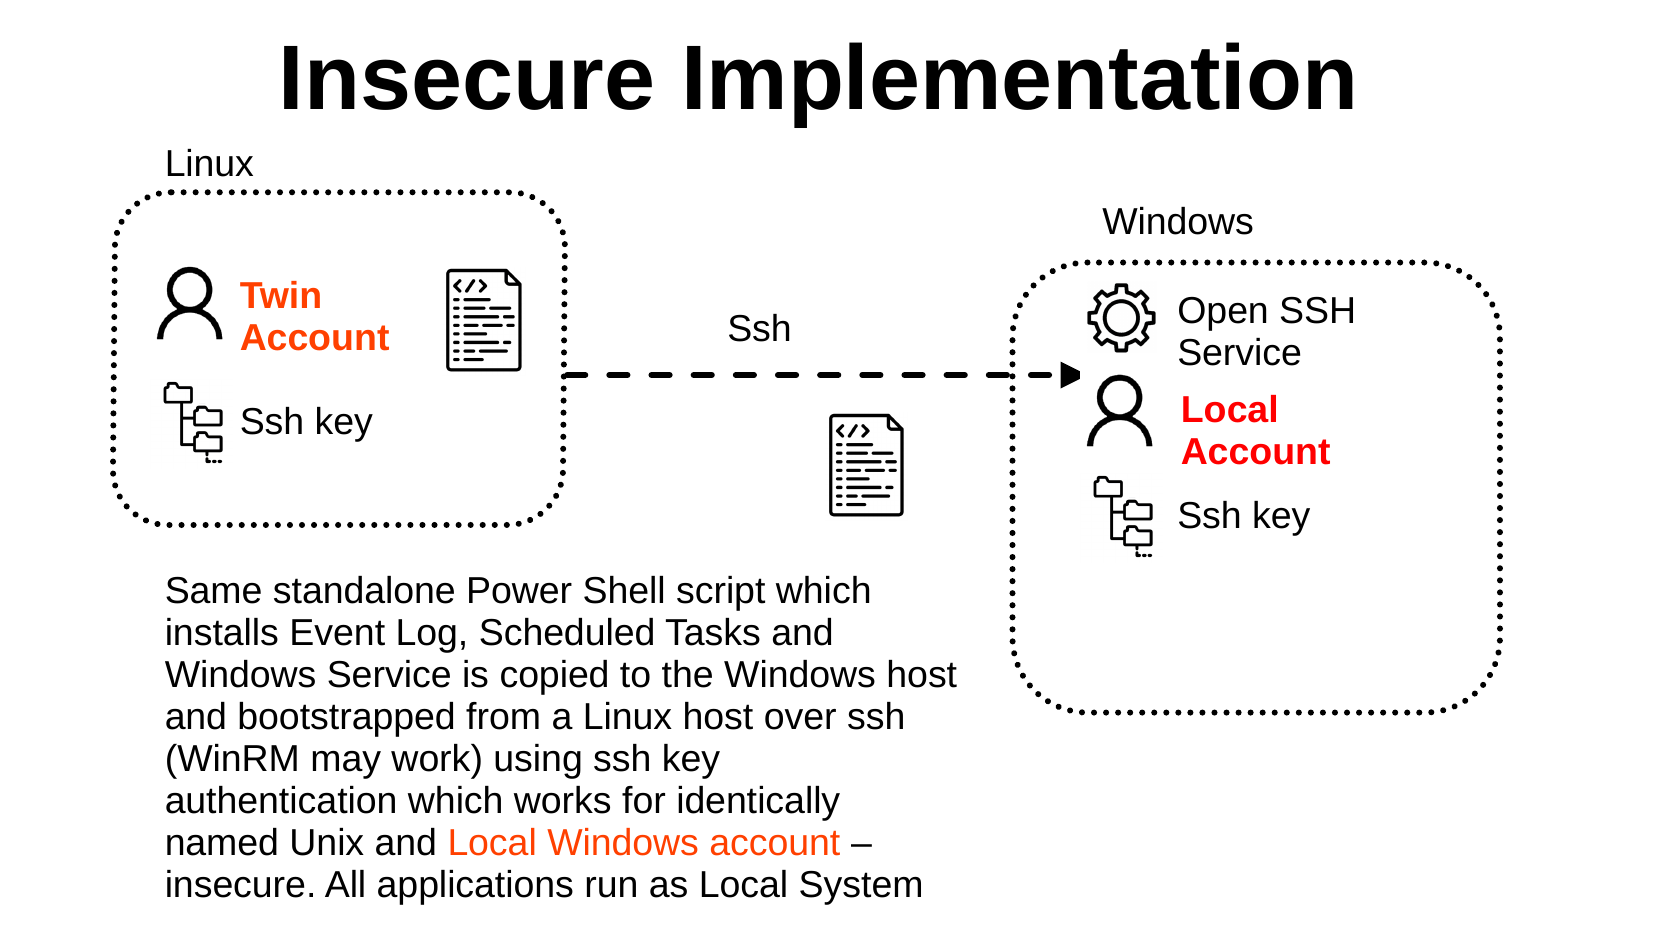

# Insecure Implementation
Linux
Twin Account
Ssh key
Windows
Open SSH Service
Ssh
Local Account
Ssh key
Same standalone Power Shell script which installs Event Log, Scheduled Tasks and Windows Service is copied to the Windows host and bootstrapped from a Linux host over ssh (WinRM may work) using ssh key authentication which works for identically named Unix and Local Windows account – insecure. All applications run as Local System